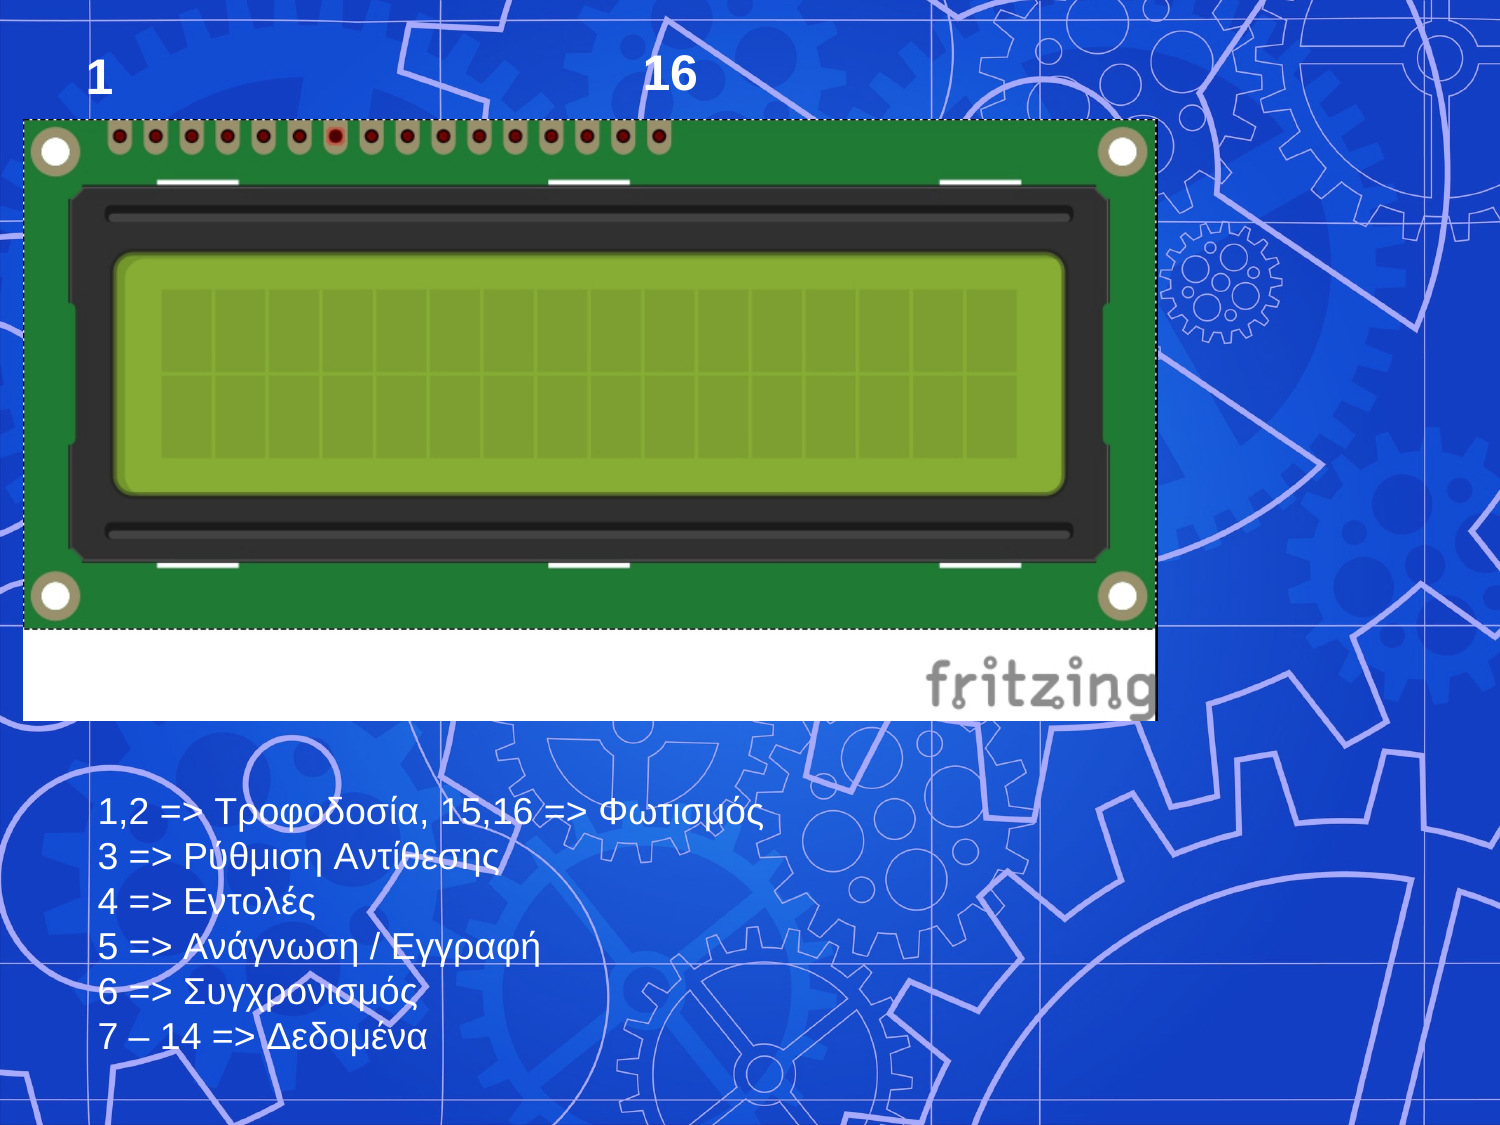

16
1
1,2 => Τροφοδοσία, 15,16 => Φωτισμός
3 => Ρύθμιση Αντίθεσης
4 => Εντολές
5 => Ανάγνωση / Εγγραφή
6 => Συγχρονισμός
7 – 14 => Δεδομένα